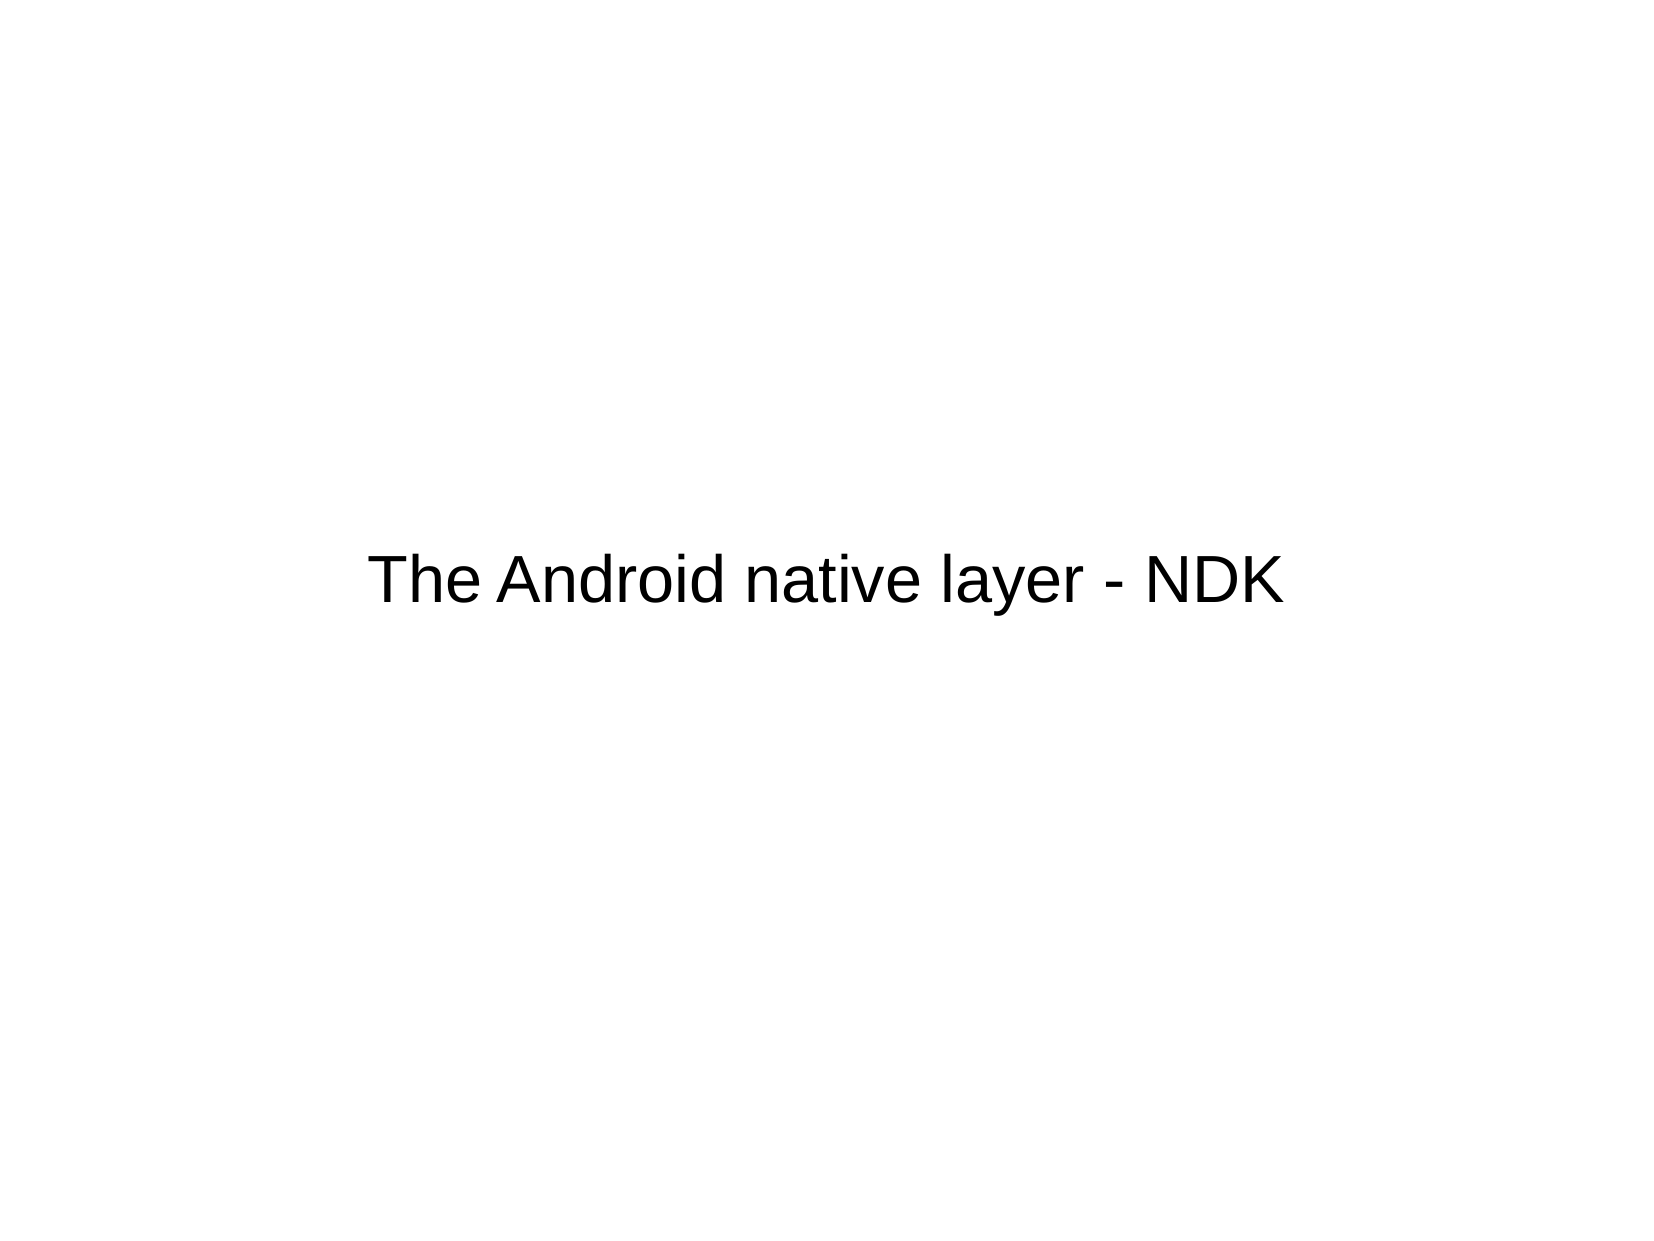

# The Android native layer - NDK